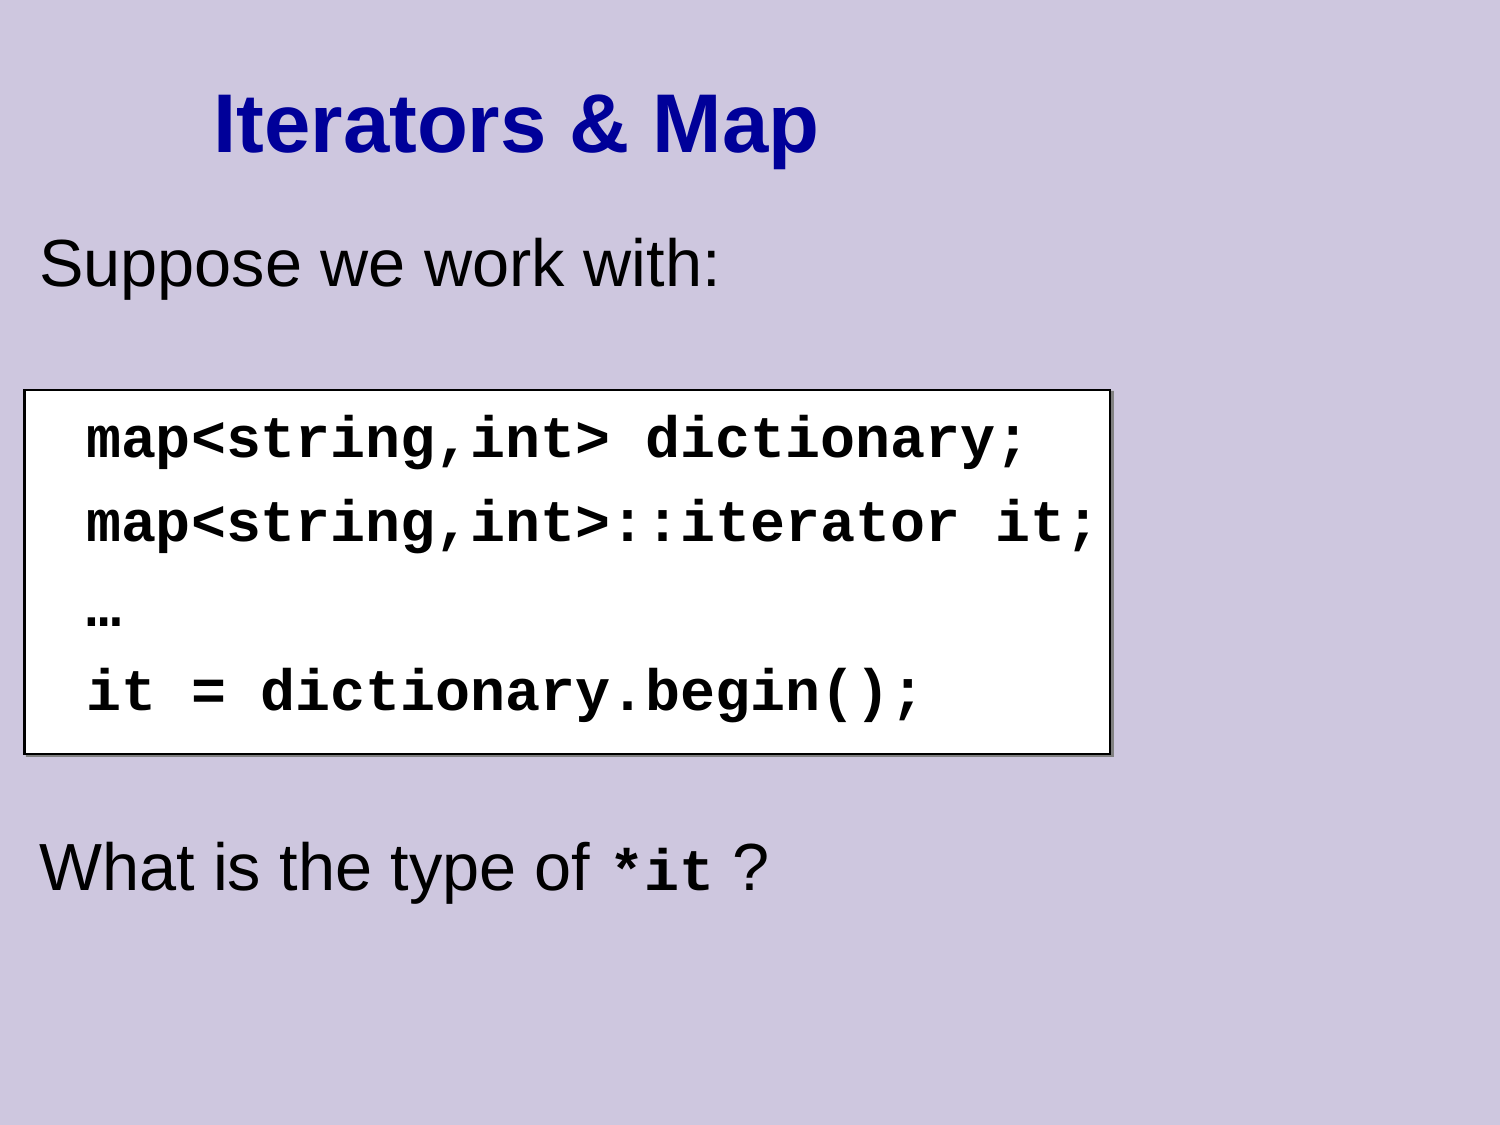

# Iterators & Map
Suppose we work with:
	map<string,int> dictionary;
	map<string,int>::iterator it;
	…
	it = dictionary.begin();
What is the type of *it ?